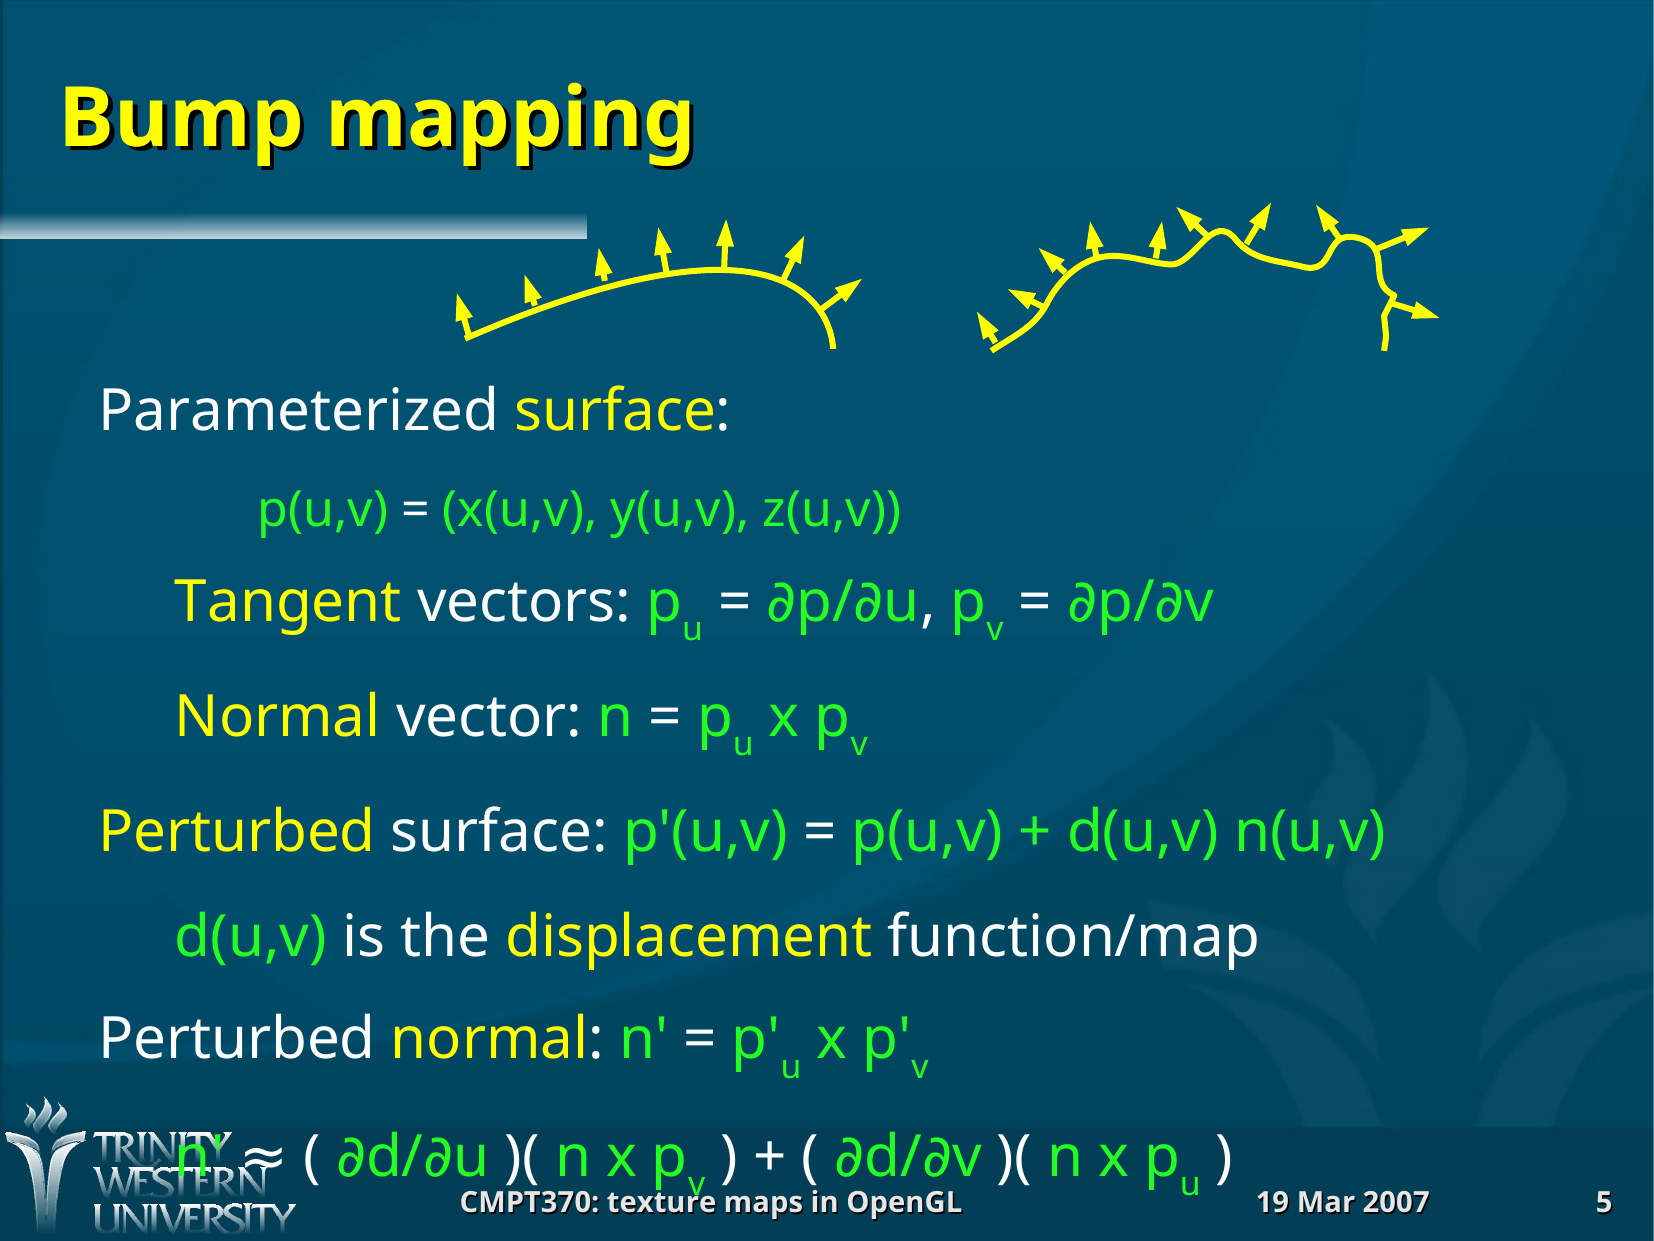

# Bump mapping
Parameterized surface:
p(u,v) = (x(u,v), y(u,v), z(u,v))
Tangent vectors: pu = ∂p/∂u, pv = ∂p/∂v
Normal vector: n = pu x pv
Perturbed surface: p'(u,v) = p(u,v) + d(u,v) n(u,v)
d(u,v) is the displacement function/map
Perturbed normal: n' = p'u x p'v
n' ≈ ( ∂d/∂u )( n x pv ) + ( ∂d/∂v )( n x pu )
CMPT370: texture maps in OpenGL
19 Mar 2007
5